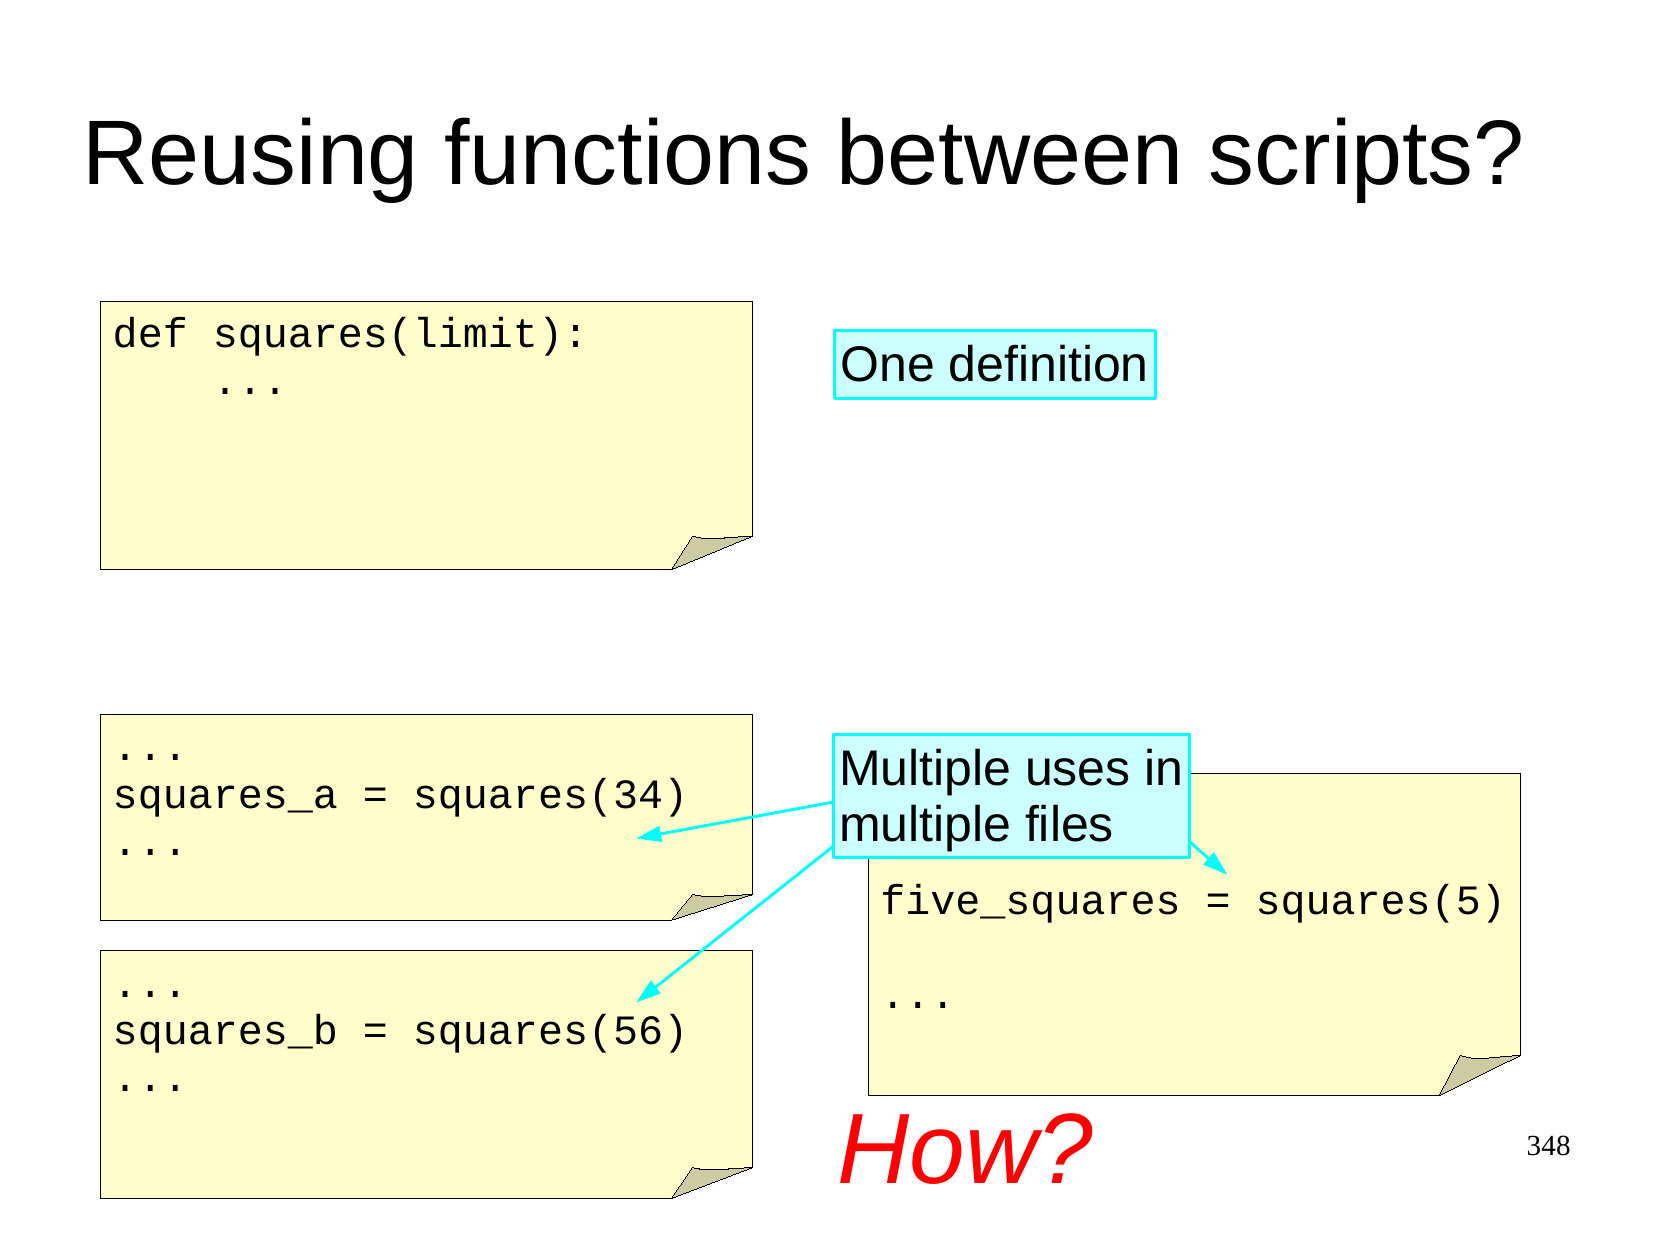

# Reusing functions between scripts?
def squares(limit):
 ...
One definition
...
squares_a = squares(34)
...
Multiple uses in
multiple files
...
five_squares = squares(5)
...
...
squares_b = squares(56)
...
How?
348